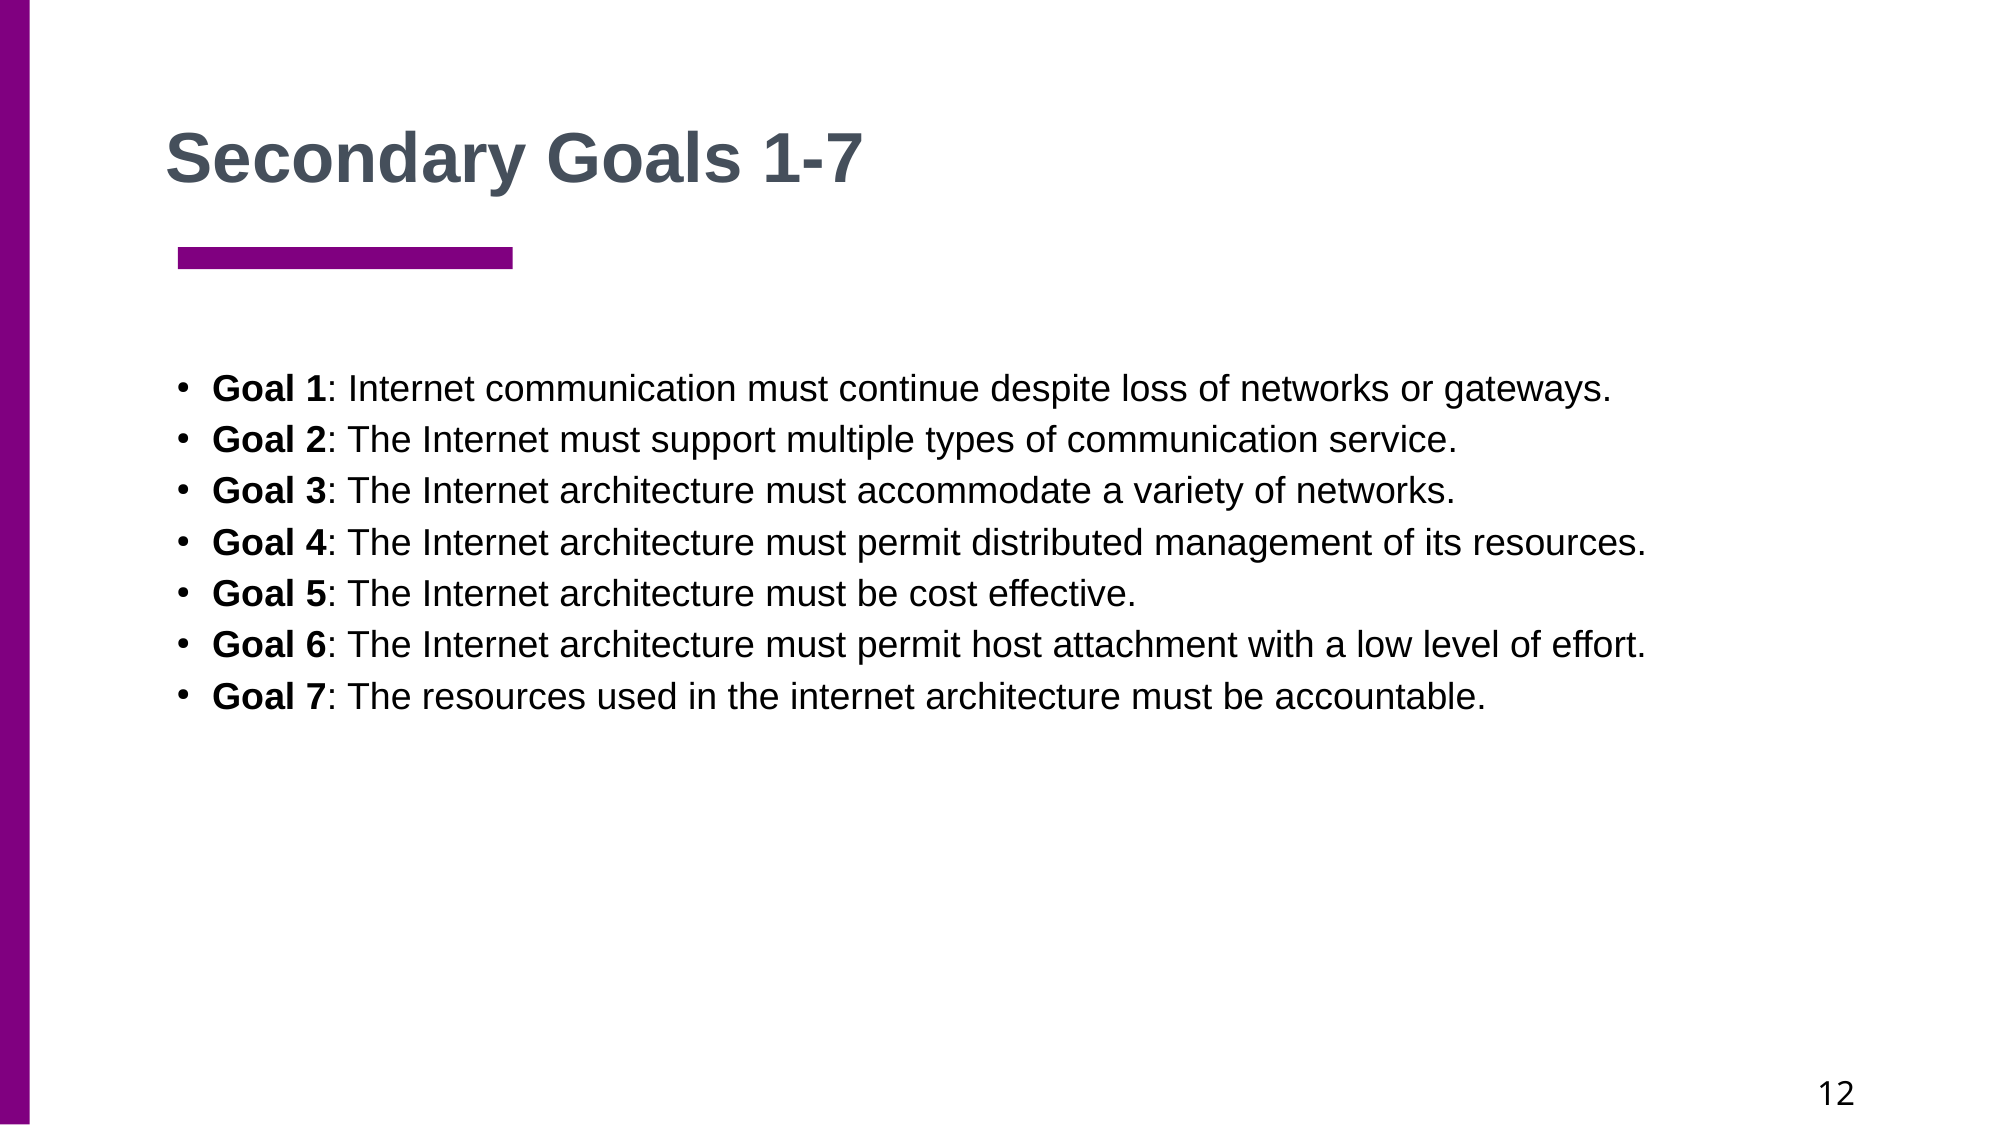

Secondary Goals 1-7
Goal 1: Internet communication must continue despite loss of networks or gateways.
Goal 2: The Internet must support multiple types of communication service.
Goal 3: The Internet architecture must accommodate a variety of networks.
Goal 4: The Internet architecture must permit distributed management of its resources.
Goal 5: The Internet architecture must be cost effective.
Goal 6: The Internet architecture must permit host attachment with a low level of effort.
Goal 7: The resources used in the internet architecture must be accountable.